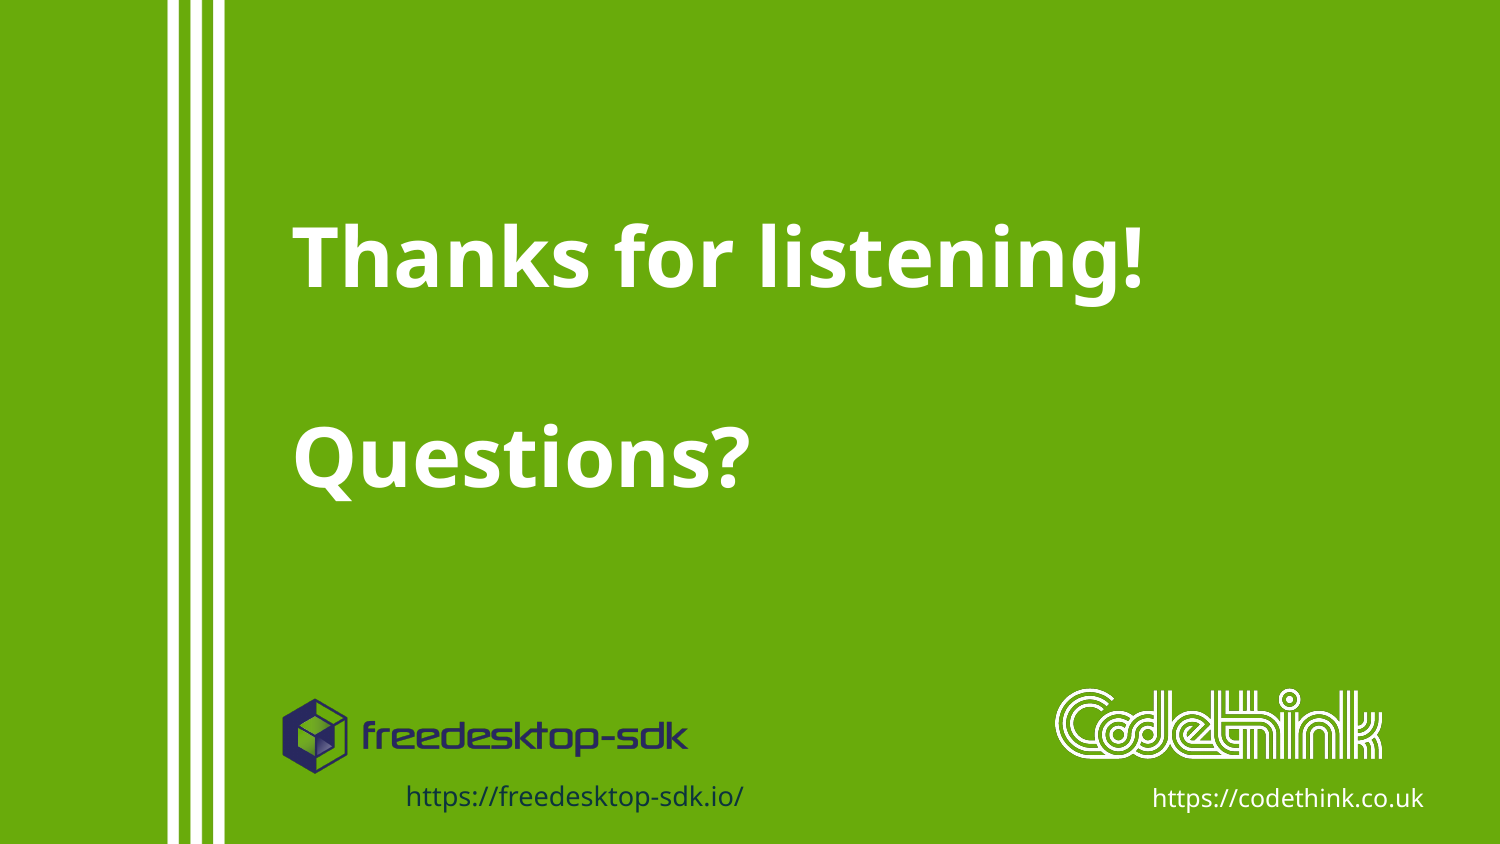

# Thanks for listening! Questions?
https://freedesktop-sdk.io/
https://codethink.co.uk